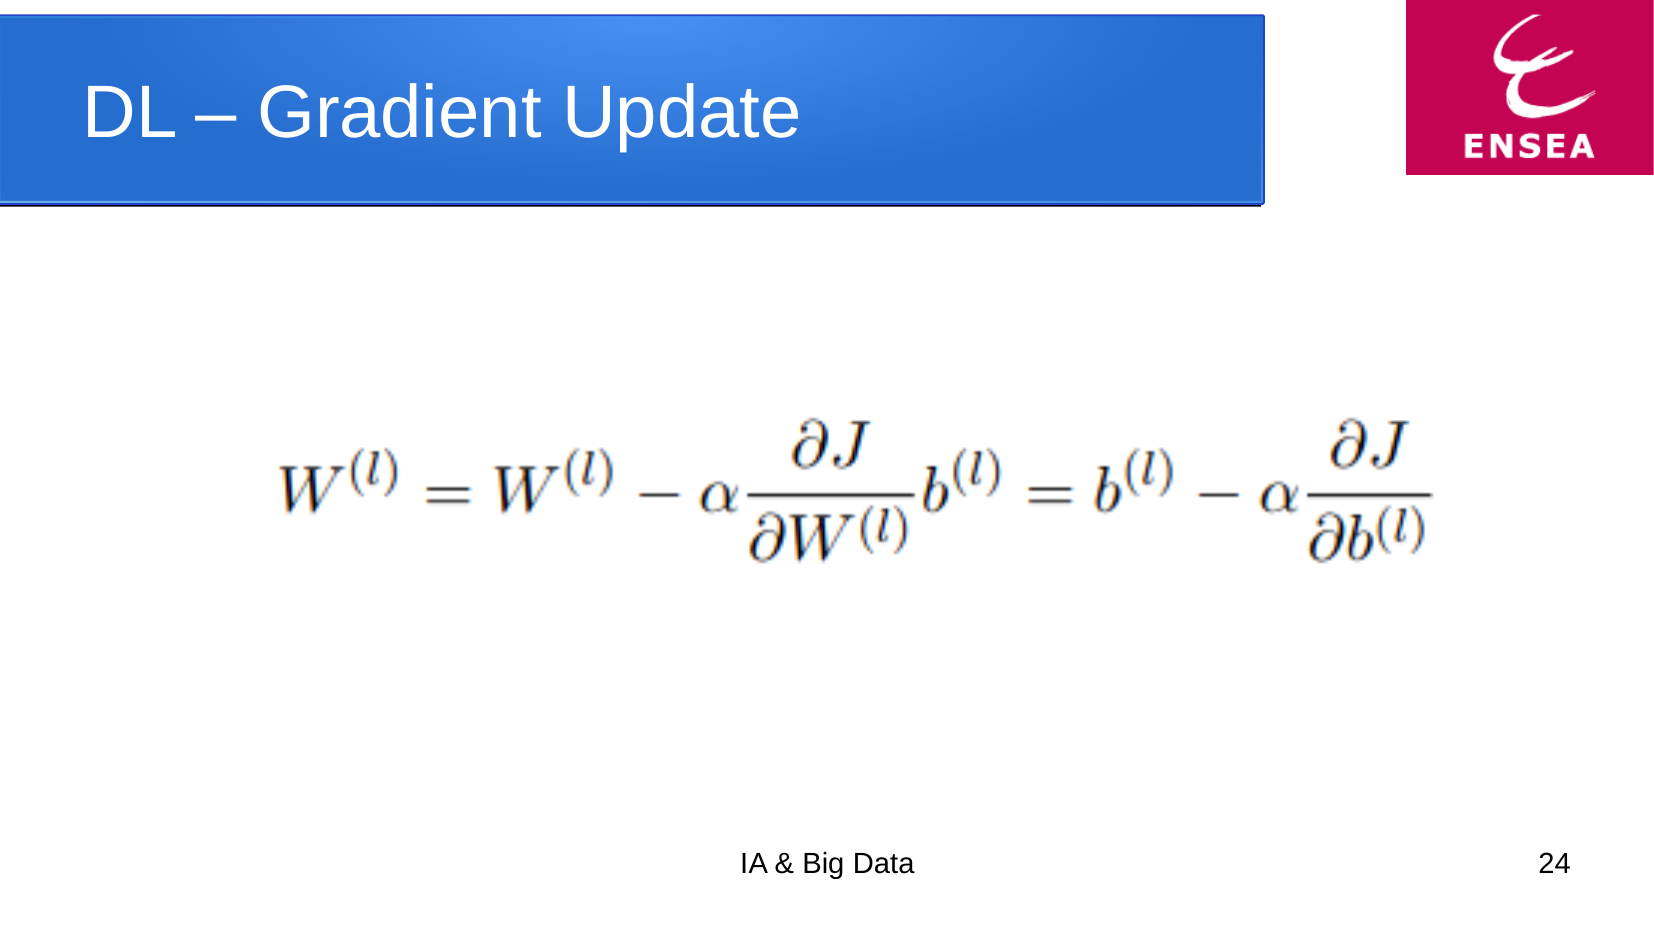

# DL – Gradient Update
IA & Big Data
24